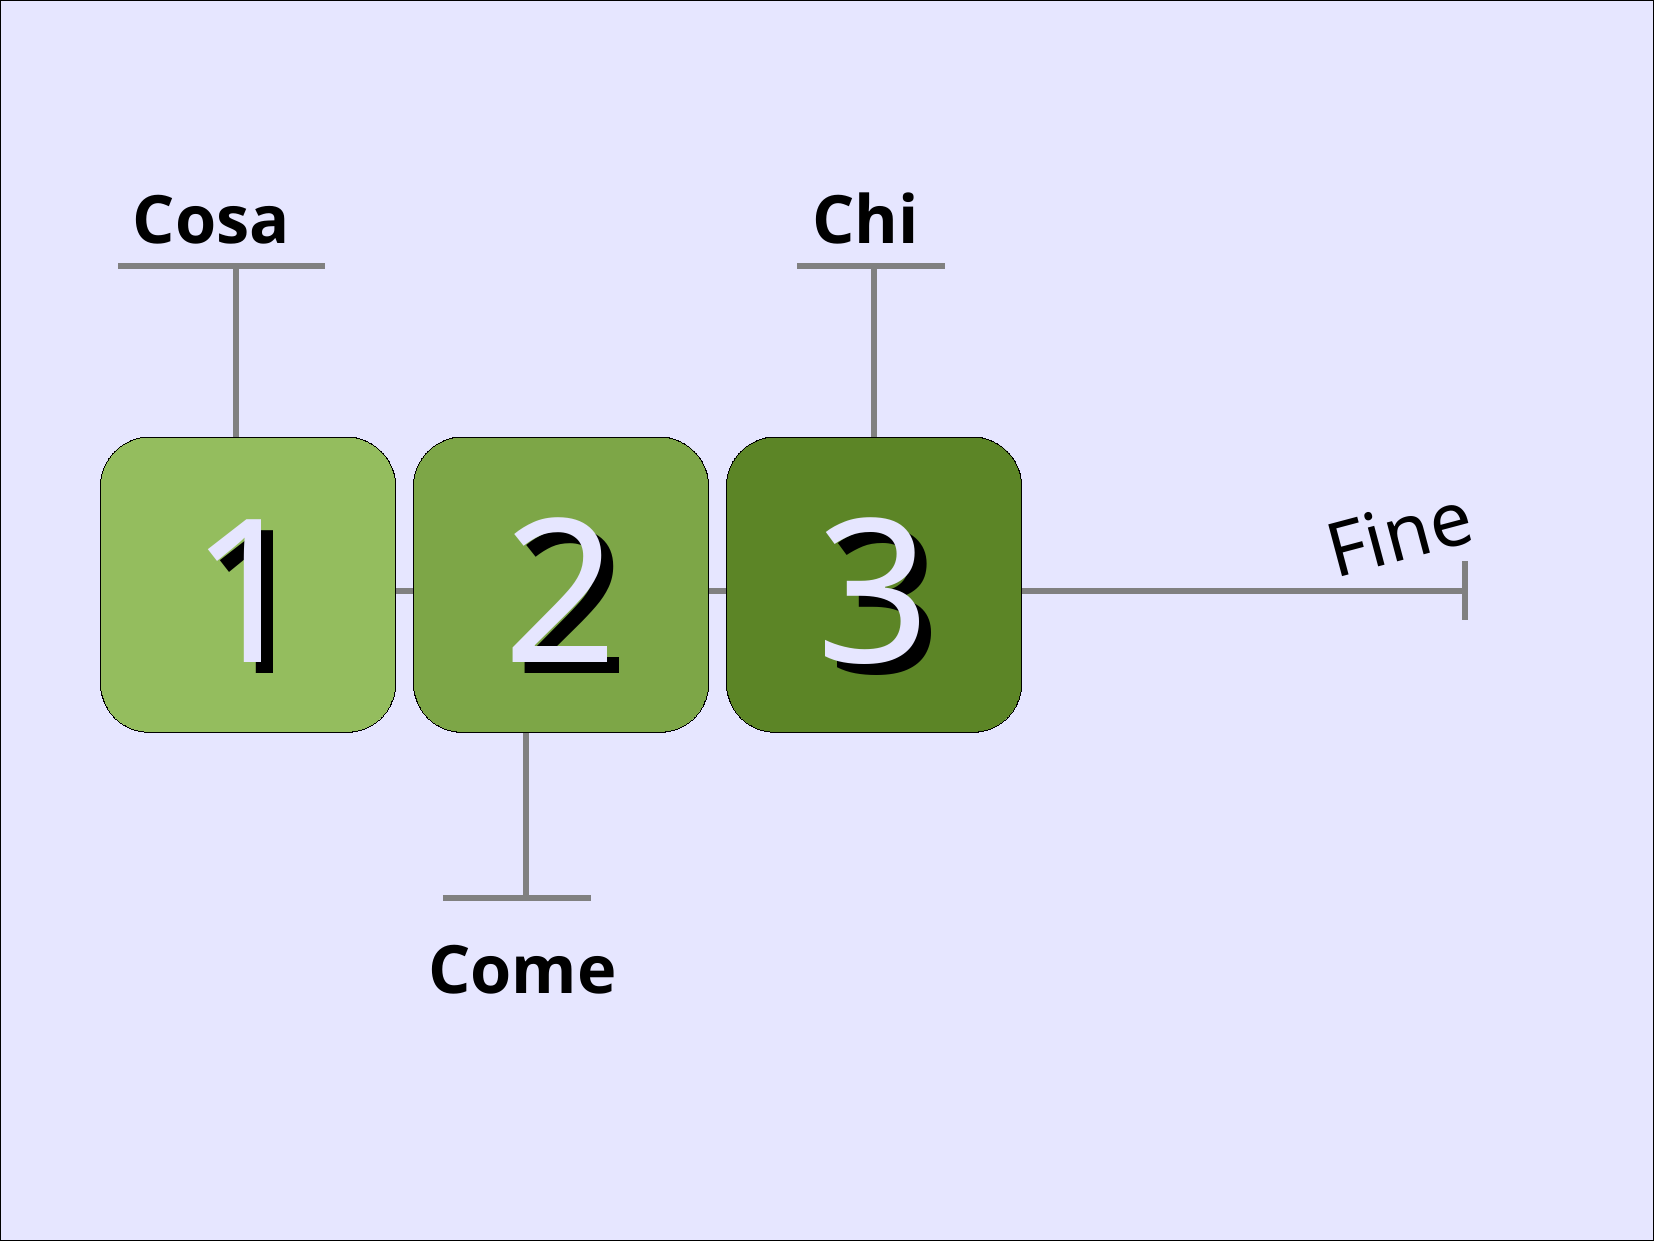

Cosa
Chi
1
2
3
Inizio
Fine
Come